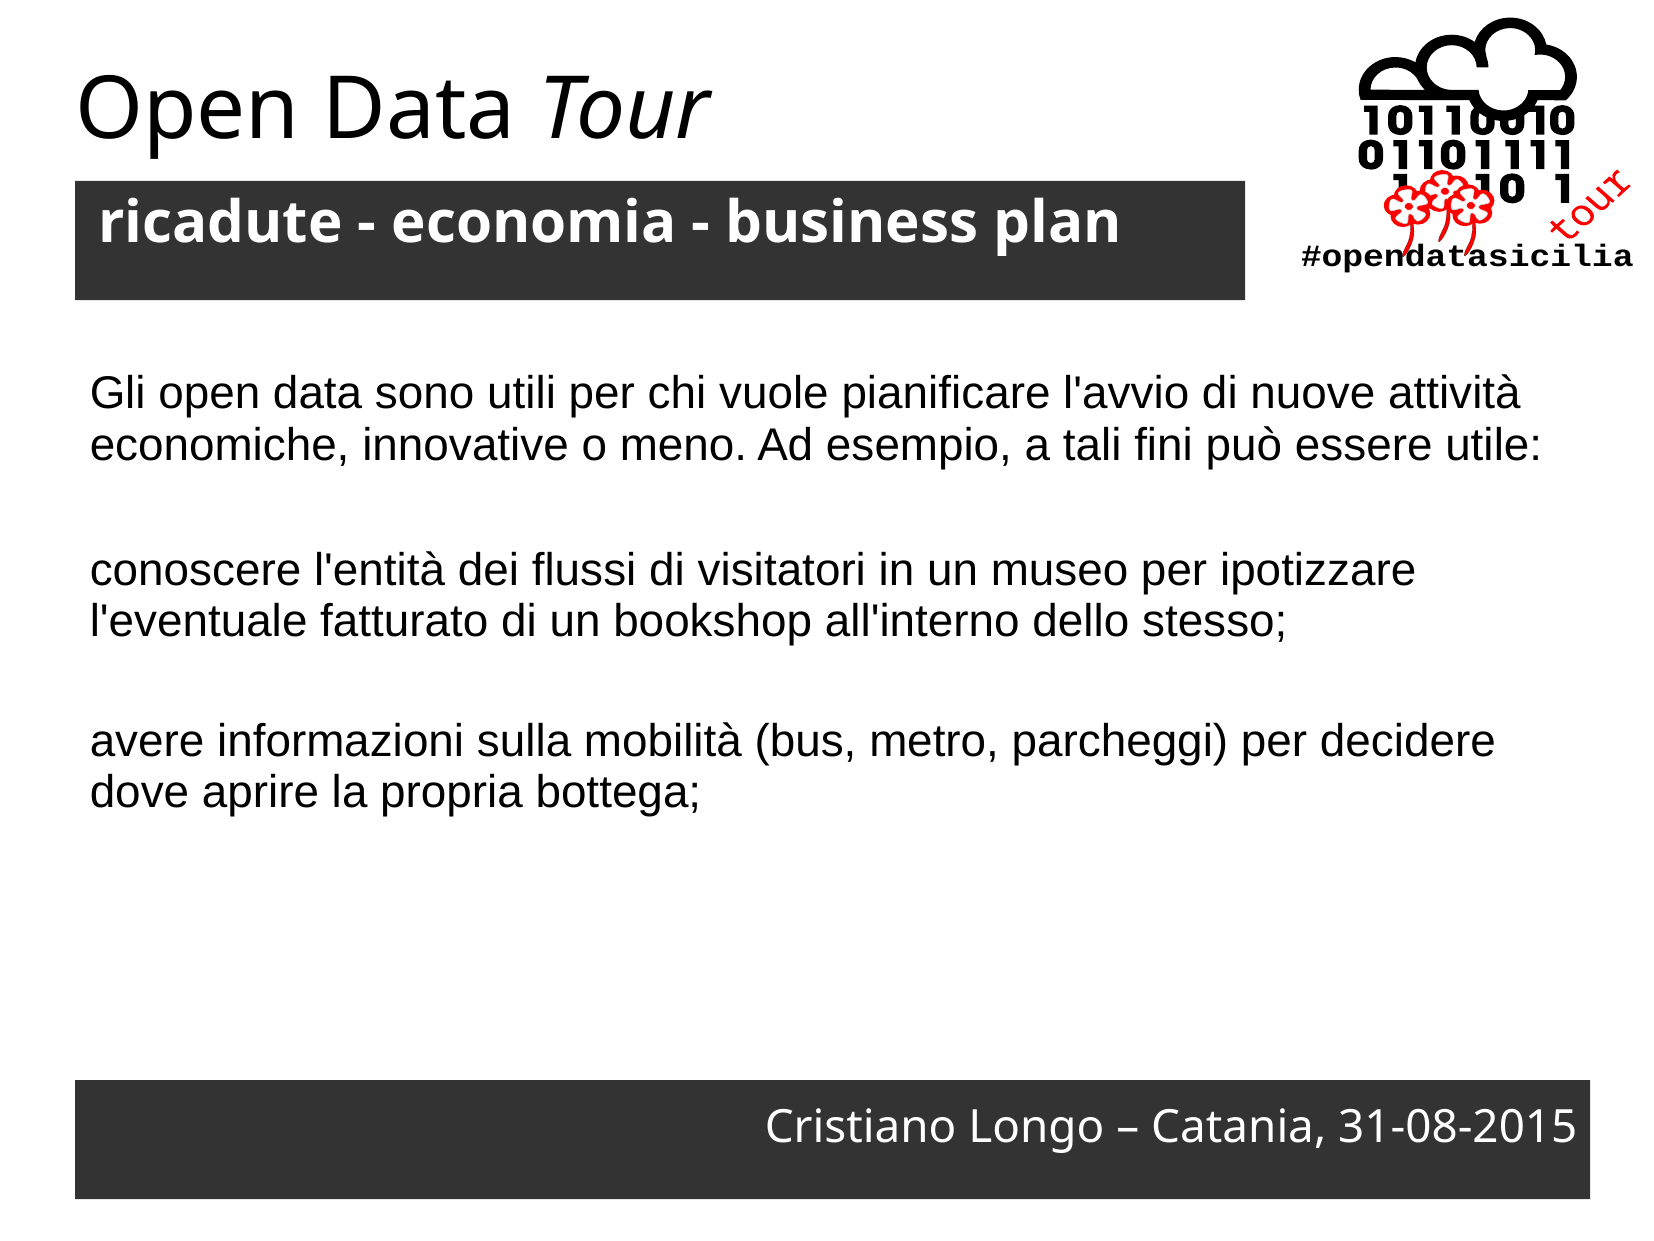

# Open Data Tour
 ricadute - economia - business plan
Gli open data sono utili per chi vuole pianificare l'avvio di nuove attività economiche, innovative o meno. Ad esempio, a tali fini può essere utile:
conoscere l'entità dei flussi di visitatori in un museo per ipotizzare l'eventuale fatturato di un bookshop all'interno dello stesso;
avere informazioni sulla mobilità (bus, metro, parcheggi) per decidere dove aprire la propria bottega;
 Cristiano Longo – Catania, 31-08-2015